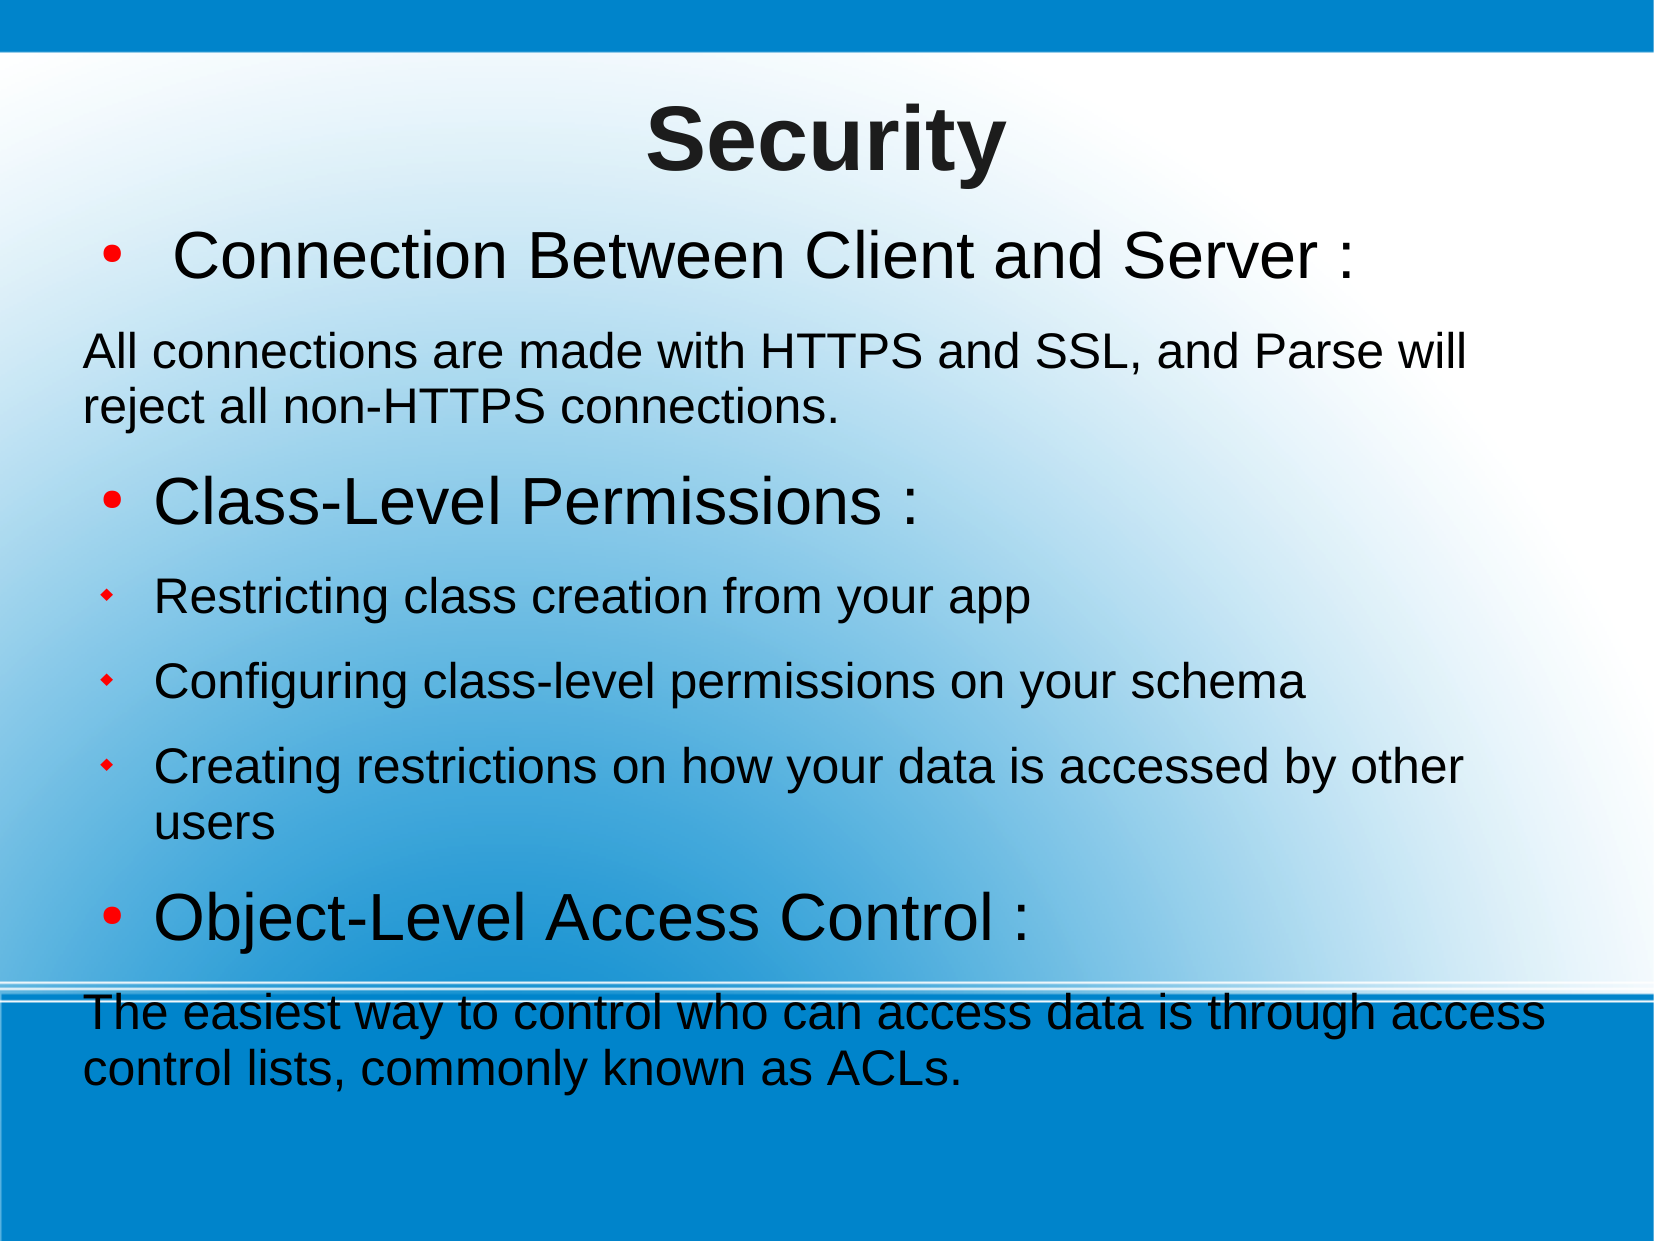

Security
# Connection Between Client and Server :
All connections are made with HTTPS and SSL, and Parse will reject all non-HTTPS connections.
Class-Level Permissions :
Restricting class creation from your app
Configuring class-level permissions on your schema
Creating restrictions on how your data is accessed by other users
Object-Level Access Control :
The easiest way to control who can access data is through access control lists, commonly known as ACLs.